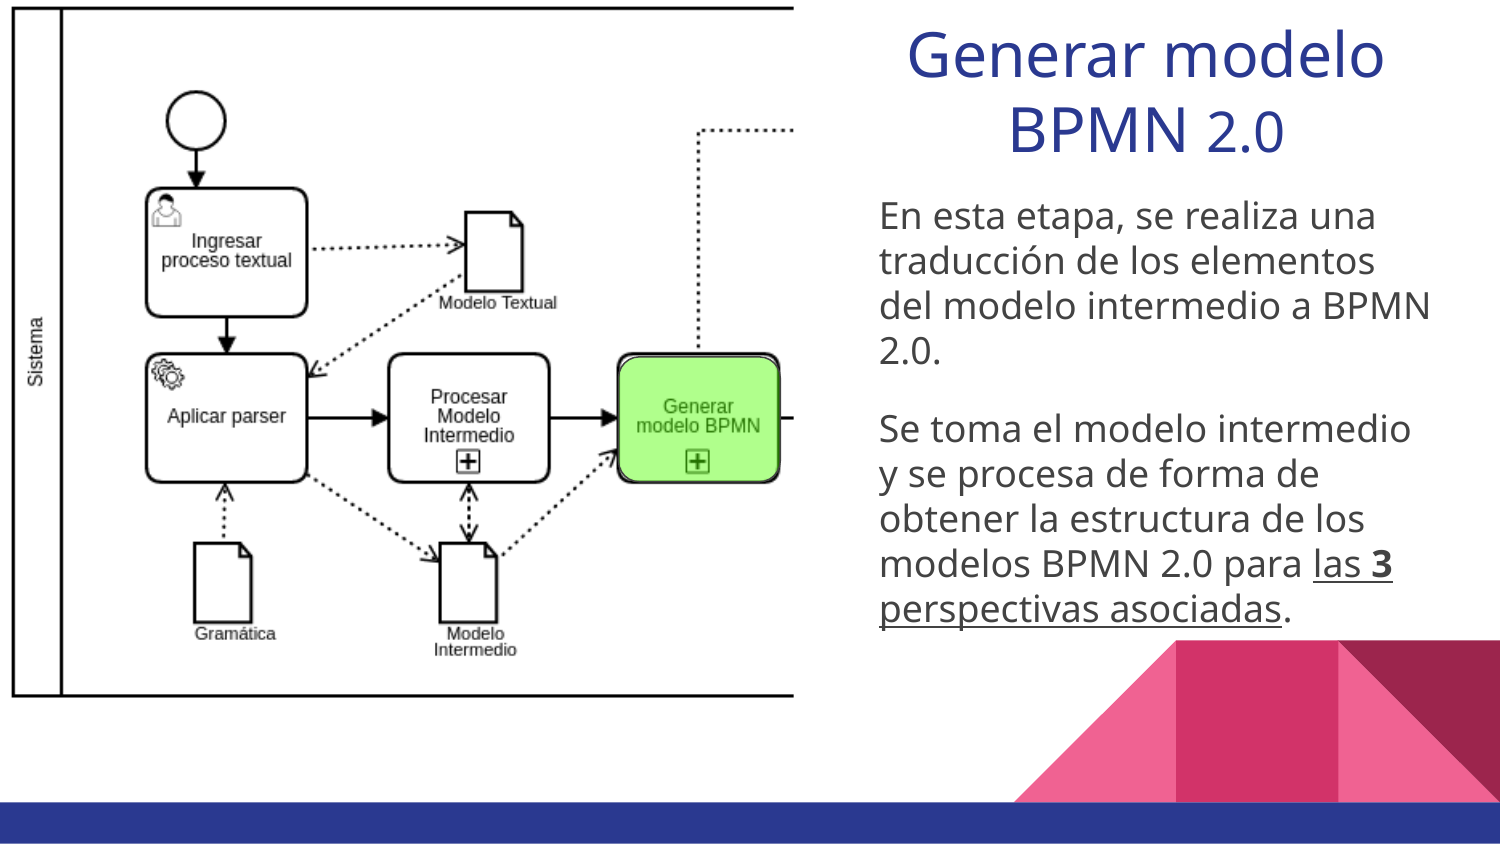

# Generar modelo BPMN 2.0
En esta etapa, se realiza una traducción de los elementos del modelo intermedio a BPMN 2.0.
Se toma el modelo intermedio y se procesa de forma de obtener la estructura de los modelos BPMN 2.0 para las 3 perspectivas asociadas.